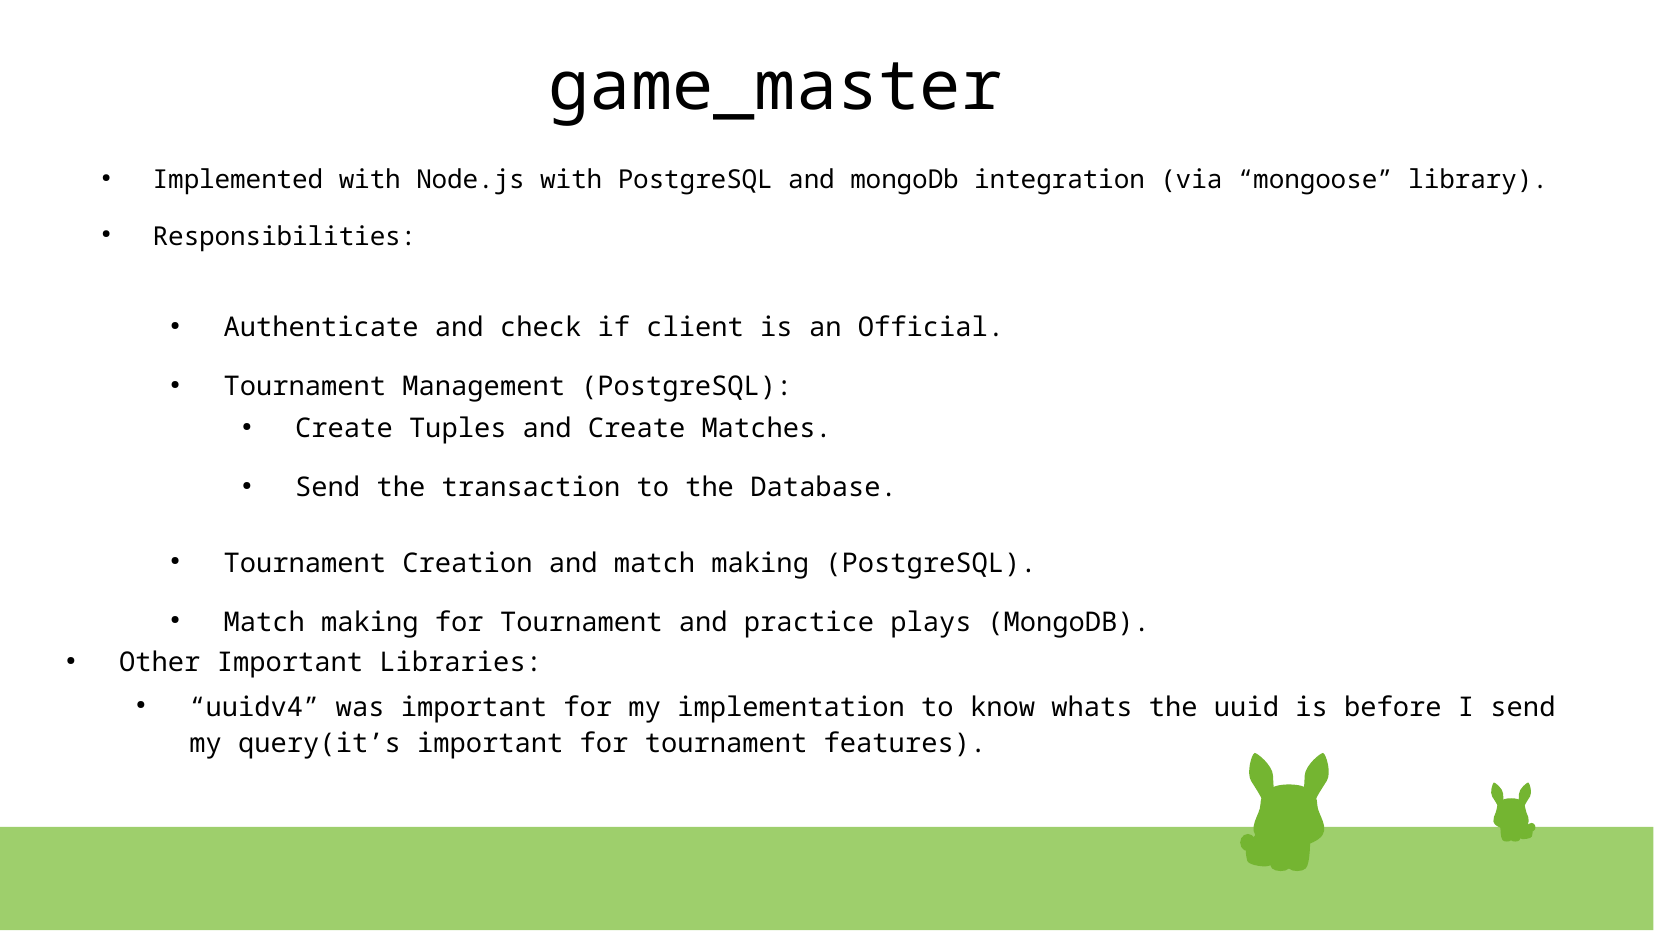

# game_master
Implemented with Node.js with PostgreSQL and mongoDb integration (via “mongoose” library).
Responsibilities:
Authenticate and check if client is an Official.
Tournament Management (PostgreSQL):
Tournament Creation and match making (PostgreSQL).
Match making for Tournament and practice plays (MongoDB).
Create Tuples and Create Matches.
Send the transaction to the Database.
Other Important Libraries:
“uuidv4” was important for my implementation to know whats the uuid is before I send my query(it’s important for tournament features).